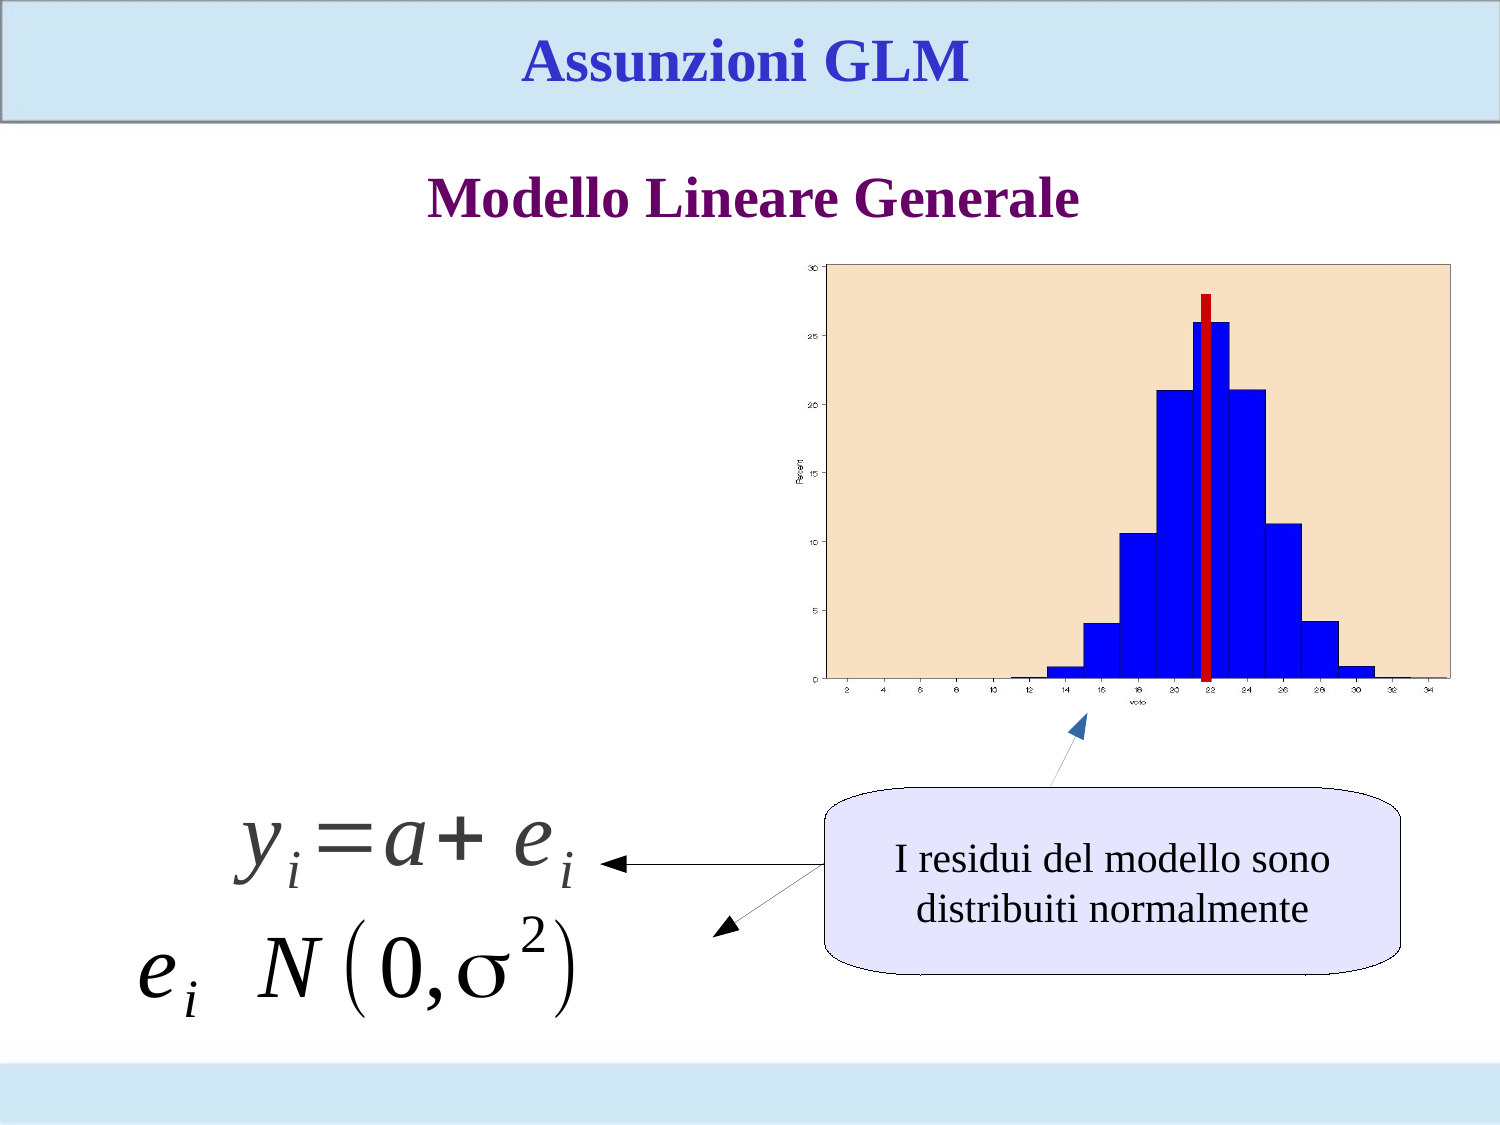

# Assunzioni GLM
Modello Lineare Generale
I residui del modello sono distribuiti normalmente